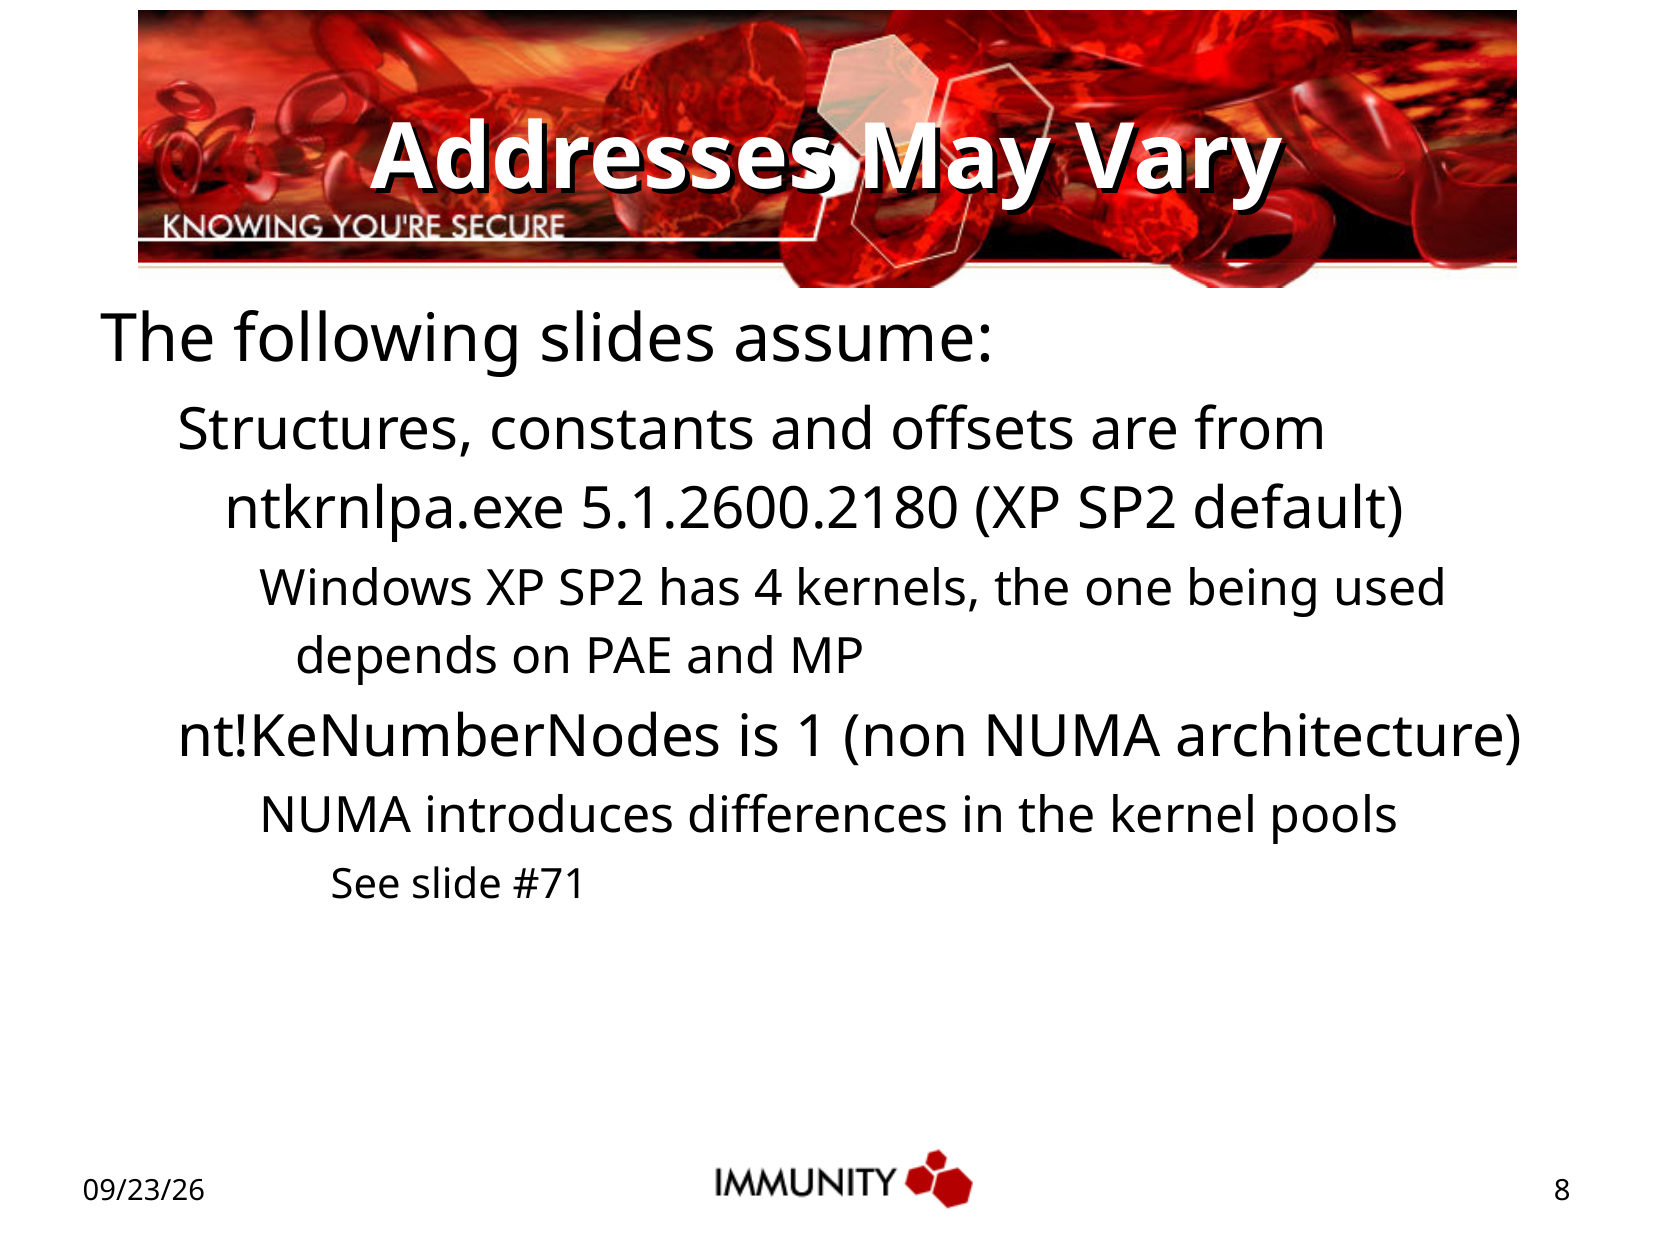

# Addresses May Vary
The following slides assume:
Structures, constants and offsets are from ntkrnlpa.exe 5.1.2600.2180 (XP SP2 default)
Windows XP SP2 has 4 kernels, the one being used depends on PAE and MP
nt!KeNumberNodes is 1 (non NUMA architecture)
NUMA introduces differences in the kernel pools
See slide #71
8